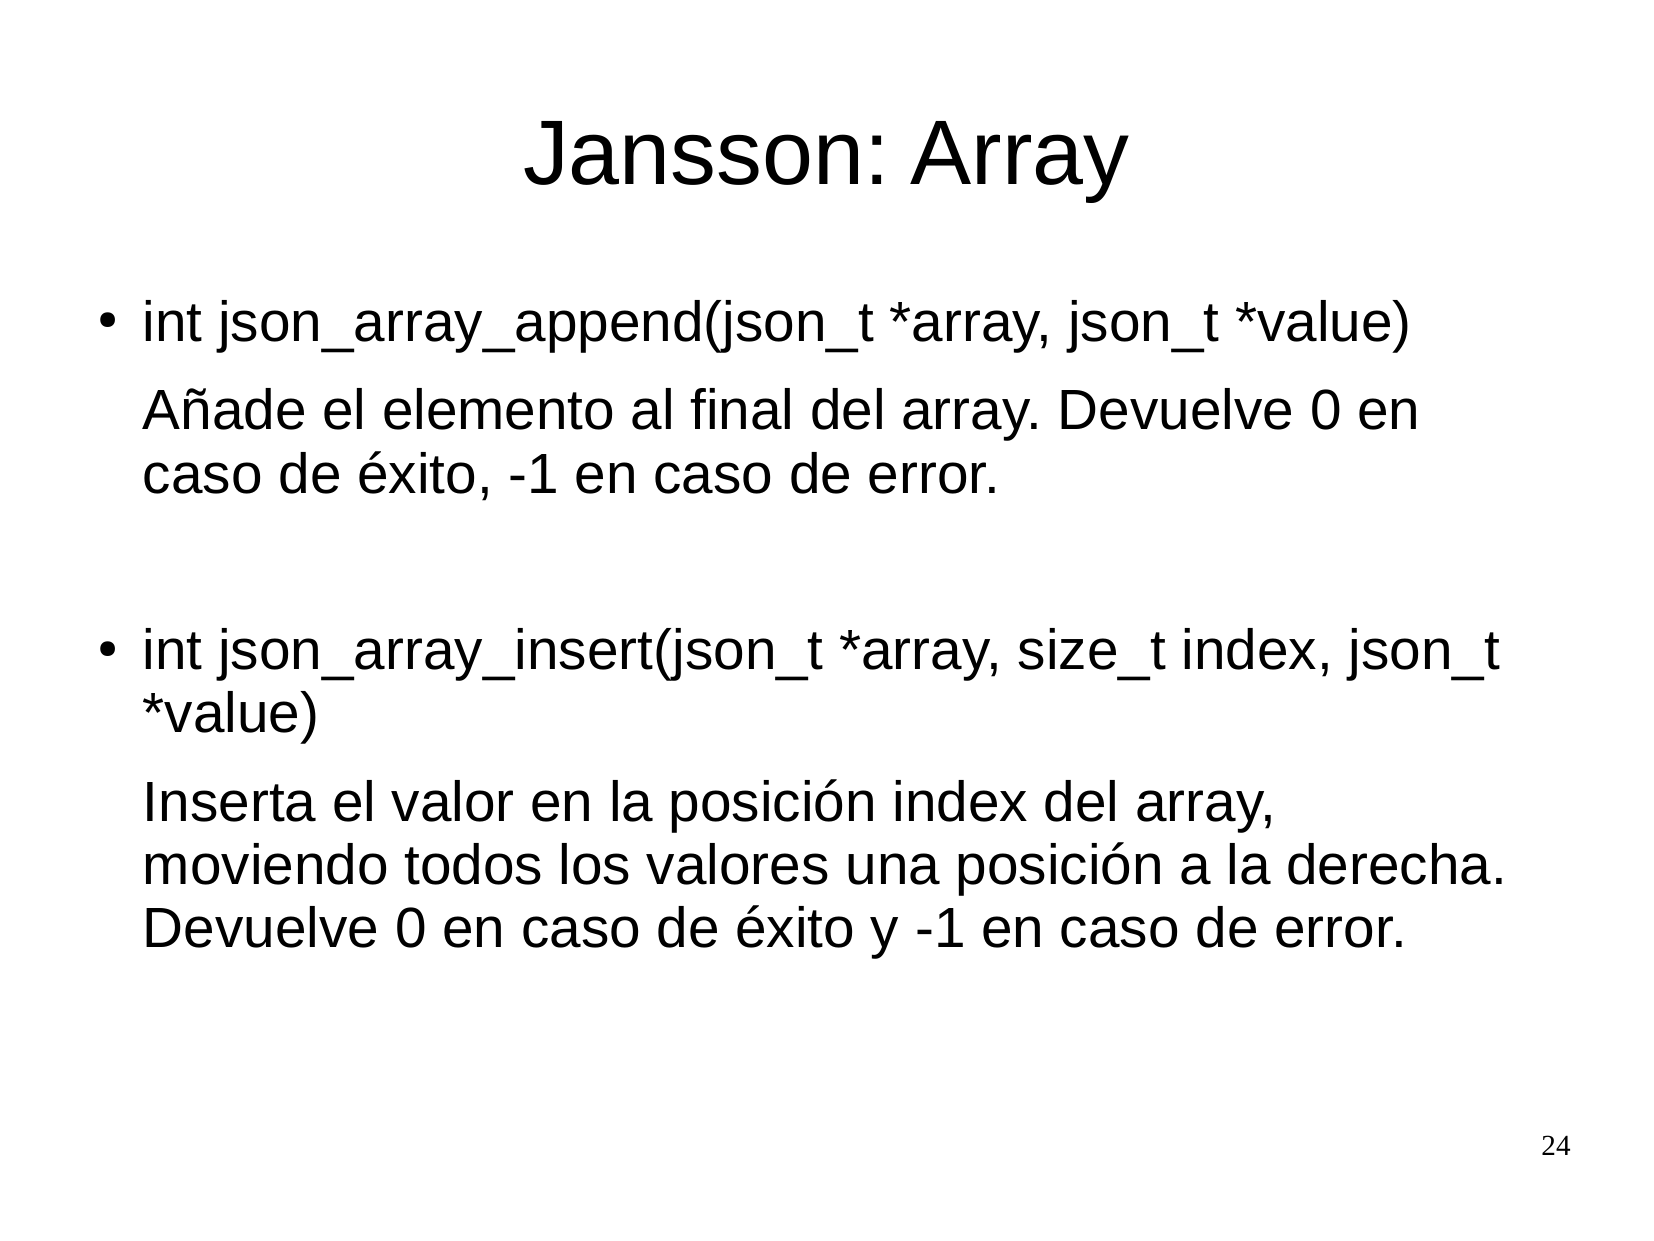

# Jansson: Array
int json_array_append(json_t *array, json_t *value)
Añade el elemento al final del array. Devuelve 0 en caso de éxito, -1 en caso de error.
int json_array_insert(json_t *array, size_t index, json_t *value)
Inserta el valor en la posición index del array, moviendo todos los valores una posición a la derecha. Devuelve 0 en caso de éxito y -1 en caso de error.
24